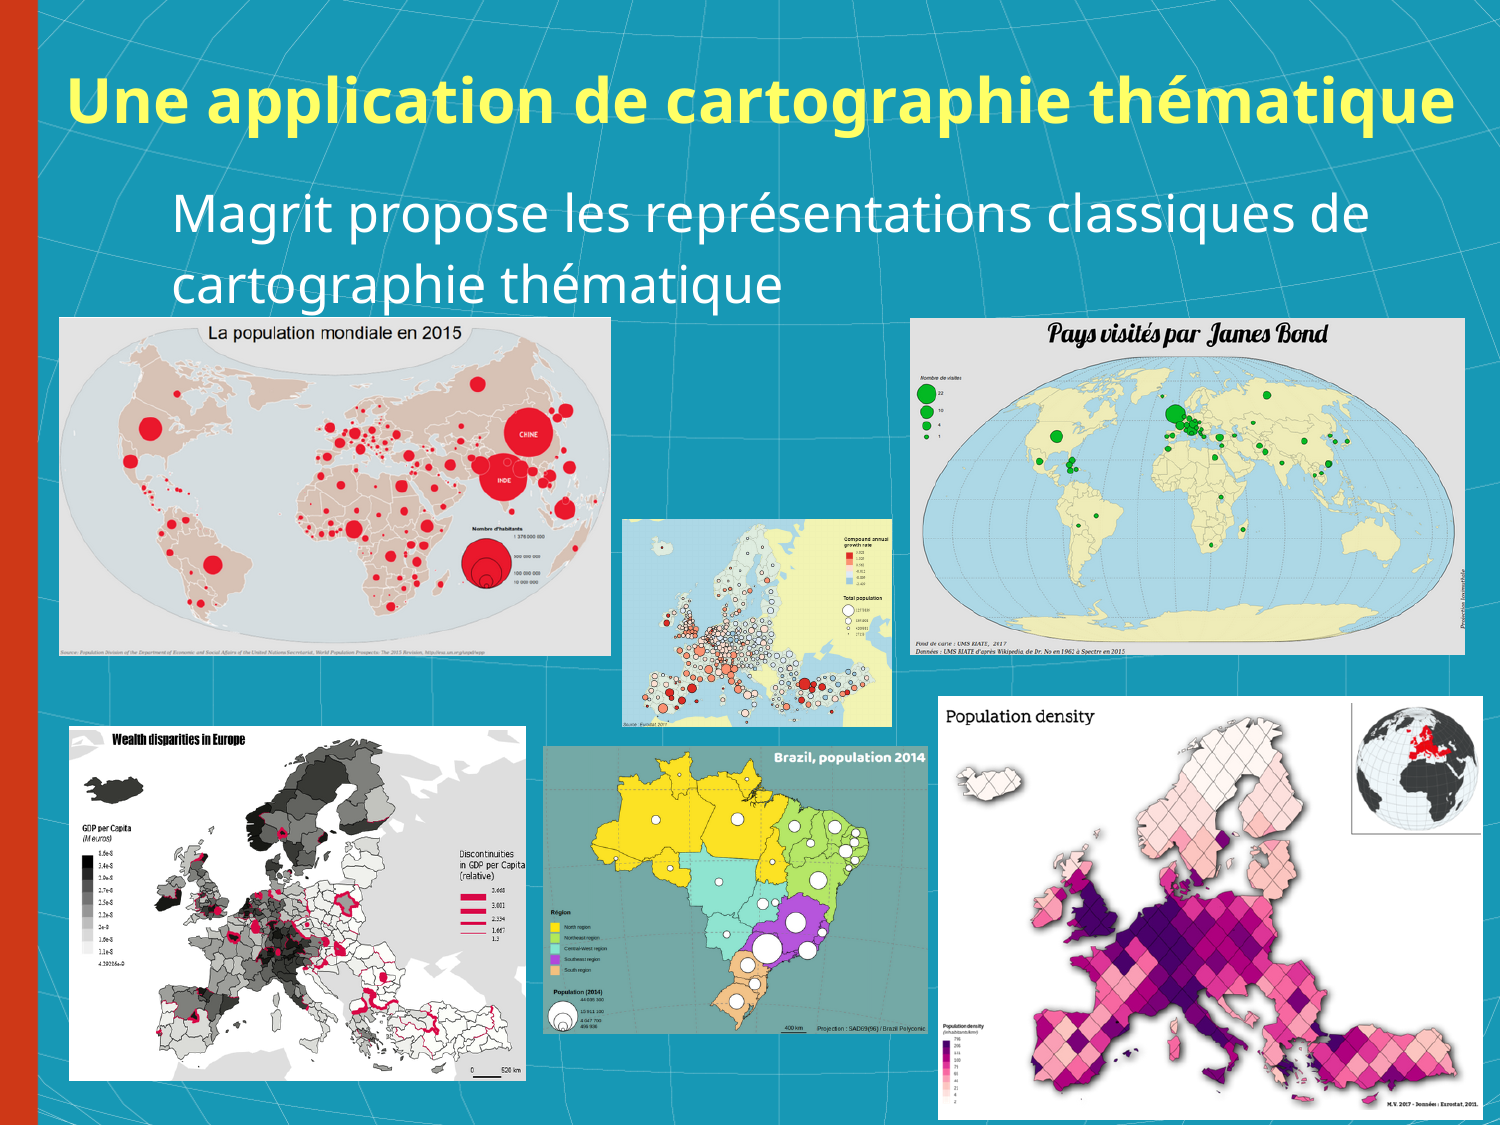

# Une application de cartographie thématique
Magrit propose les représentations classiques de cartographie thématique